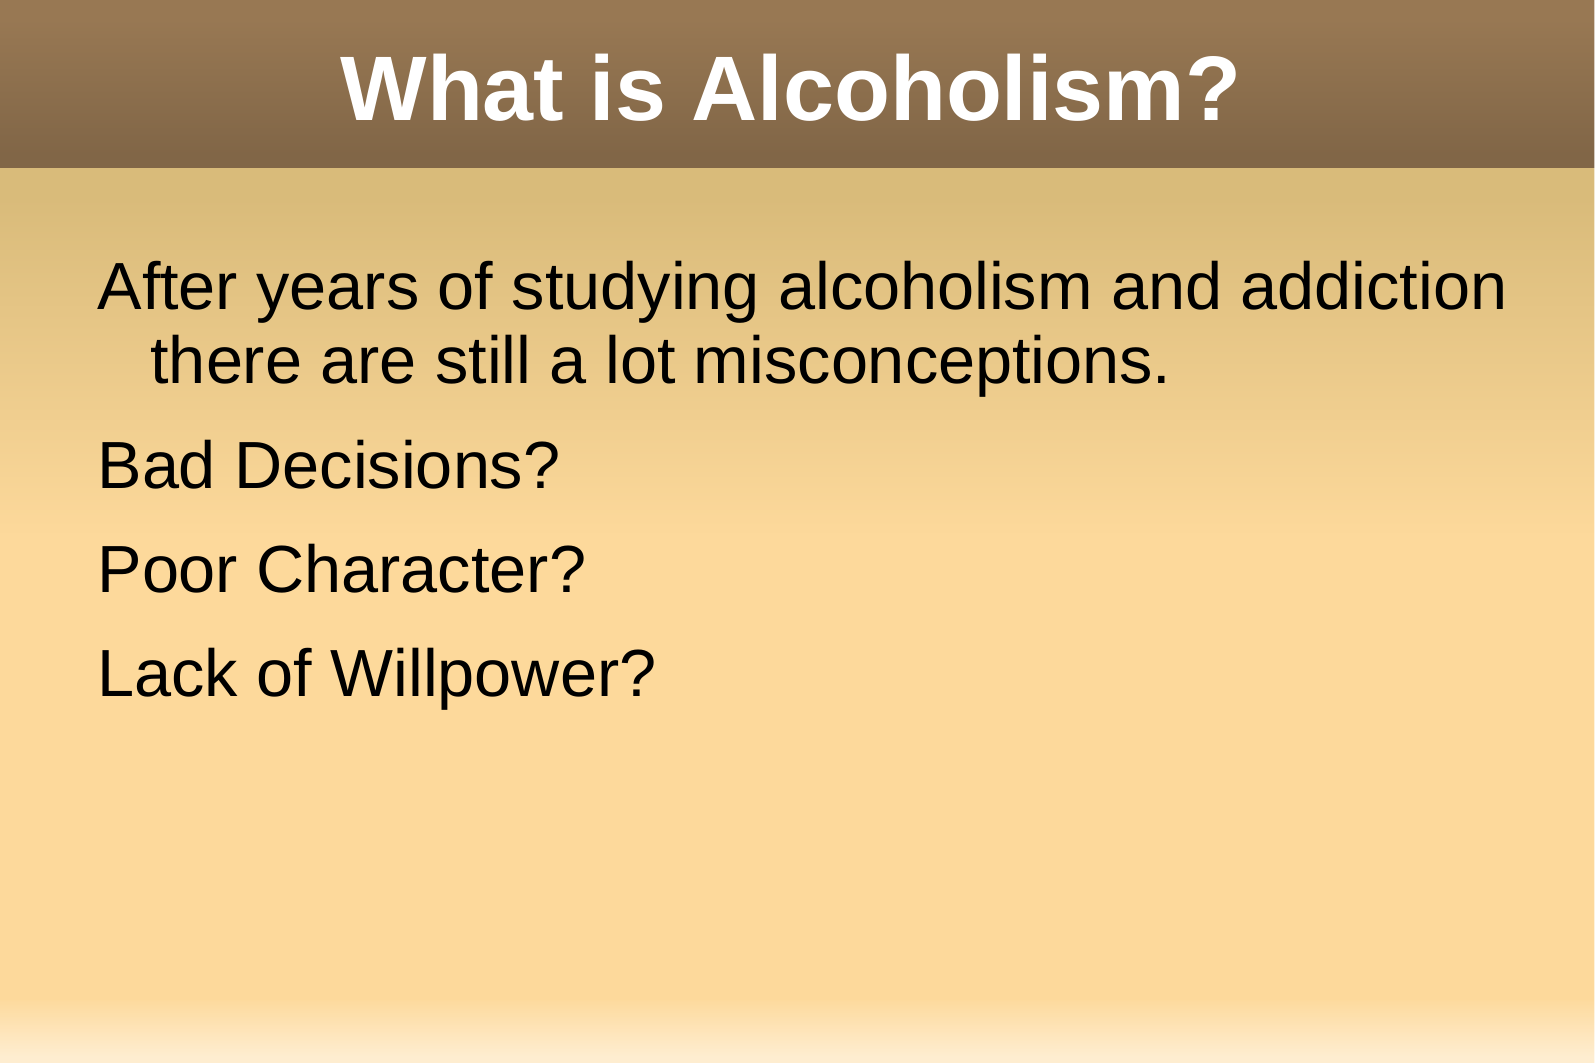

# What is Alcoholism?
After years of studying alcoholism and addiction there are still a lot misconceptions.
Bad Decisions?
Poor Character?
Lack of Willpower?